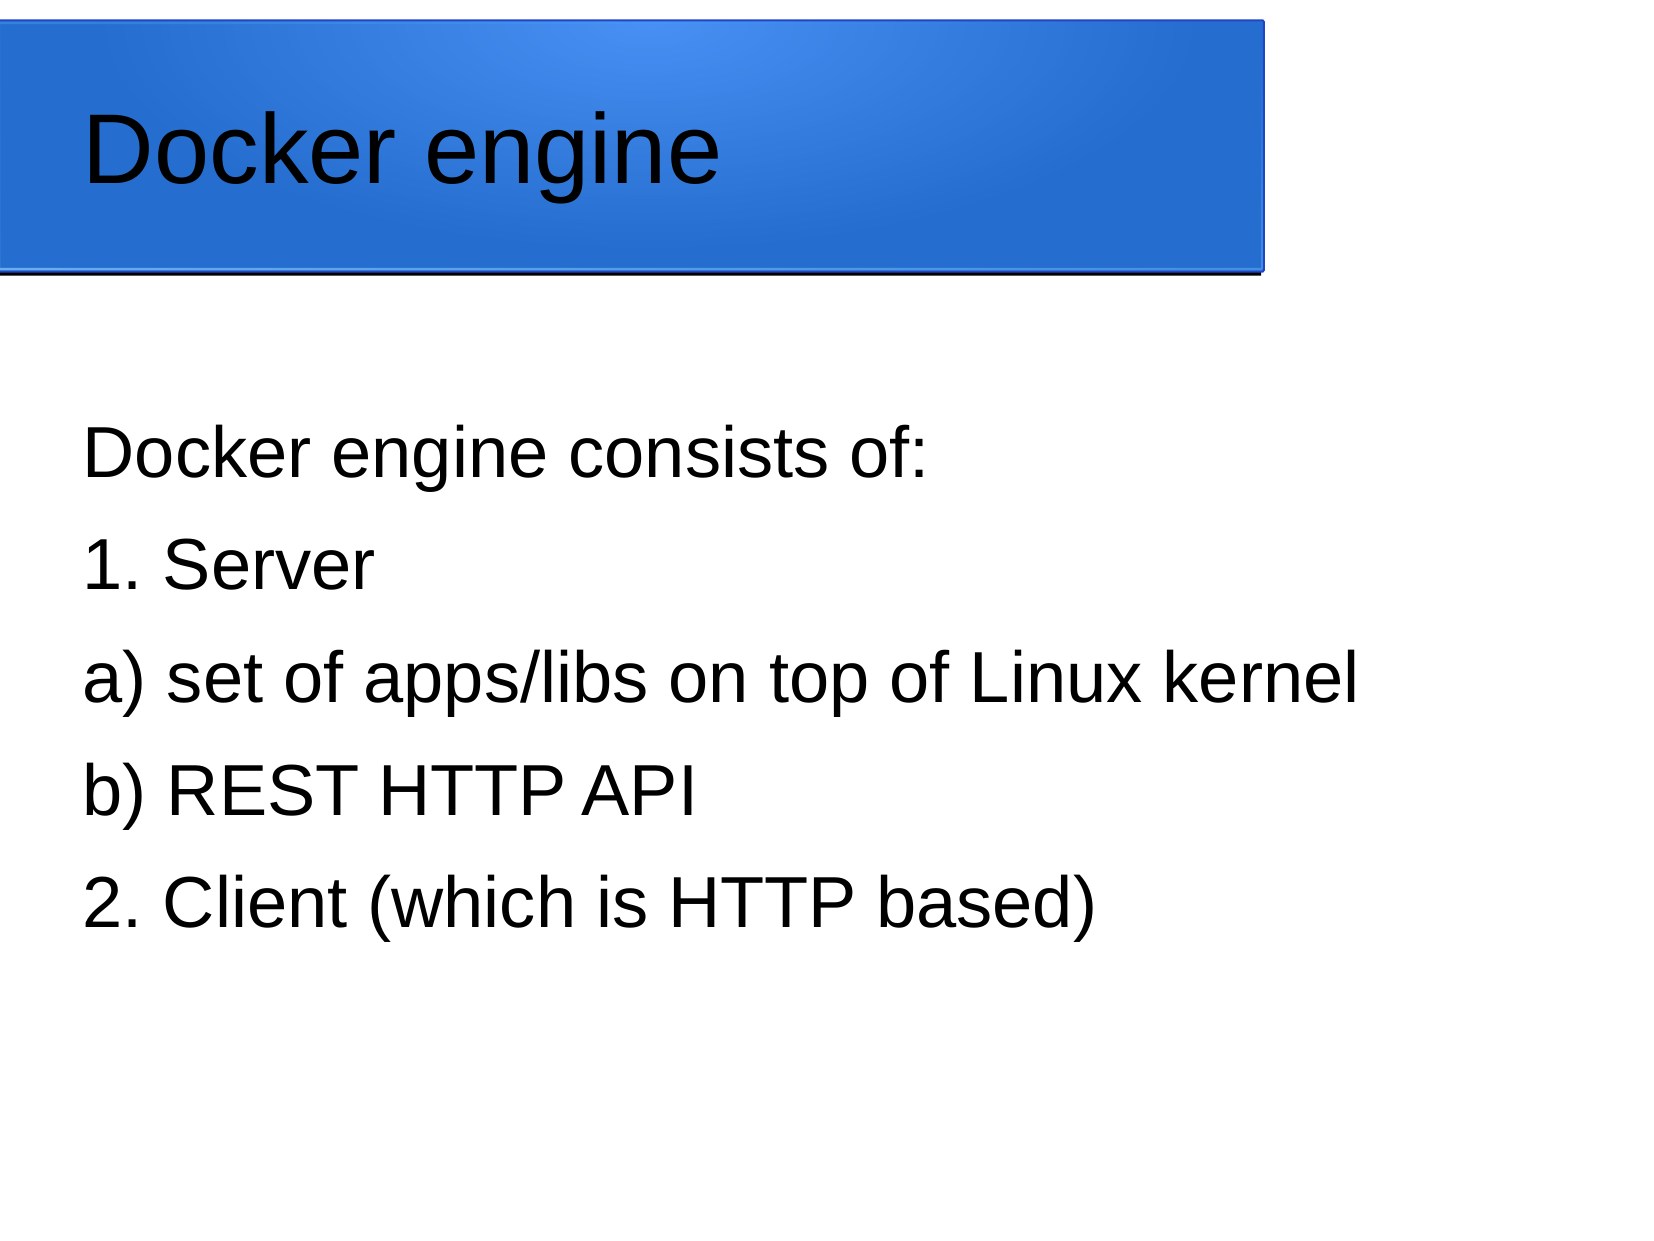

# Docker engine
Docker engine consists of:
1. Server
a) set of apps/libs on top of Linux kernel
b) REST HTTP API
2. Client (which is HTTP based)